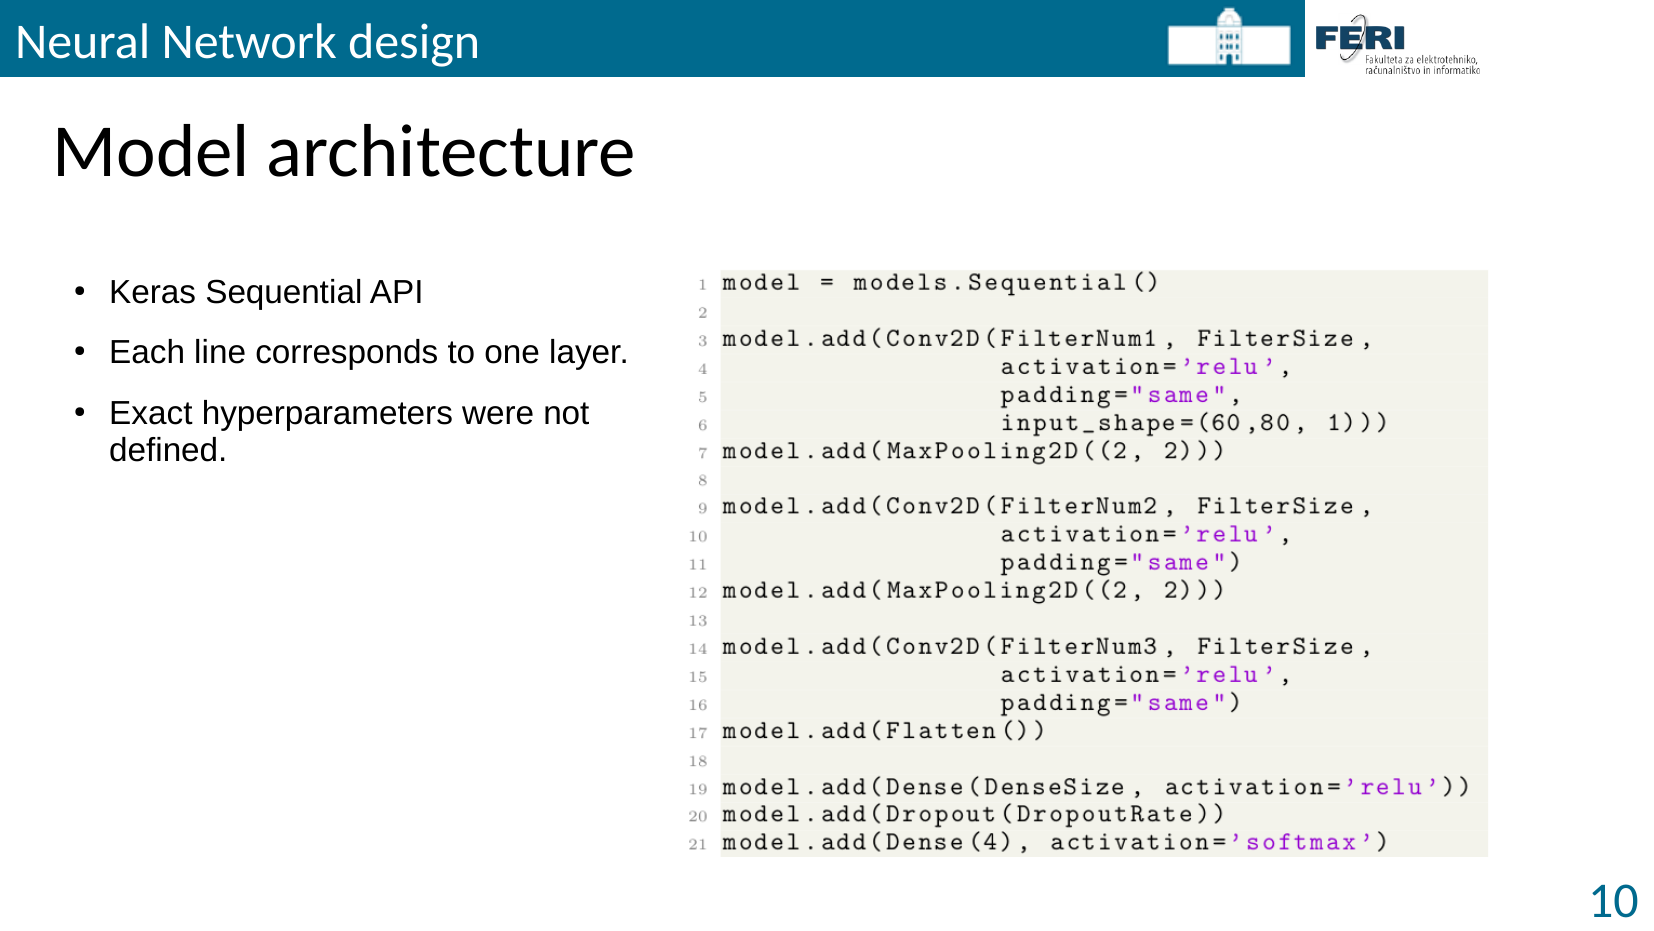

Neural Network design
# Model architecture
Keras Sequential API
Each line corresponds to one layer.
Exact hyperparameters were not defined.